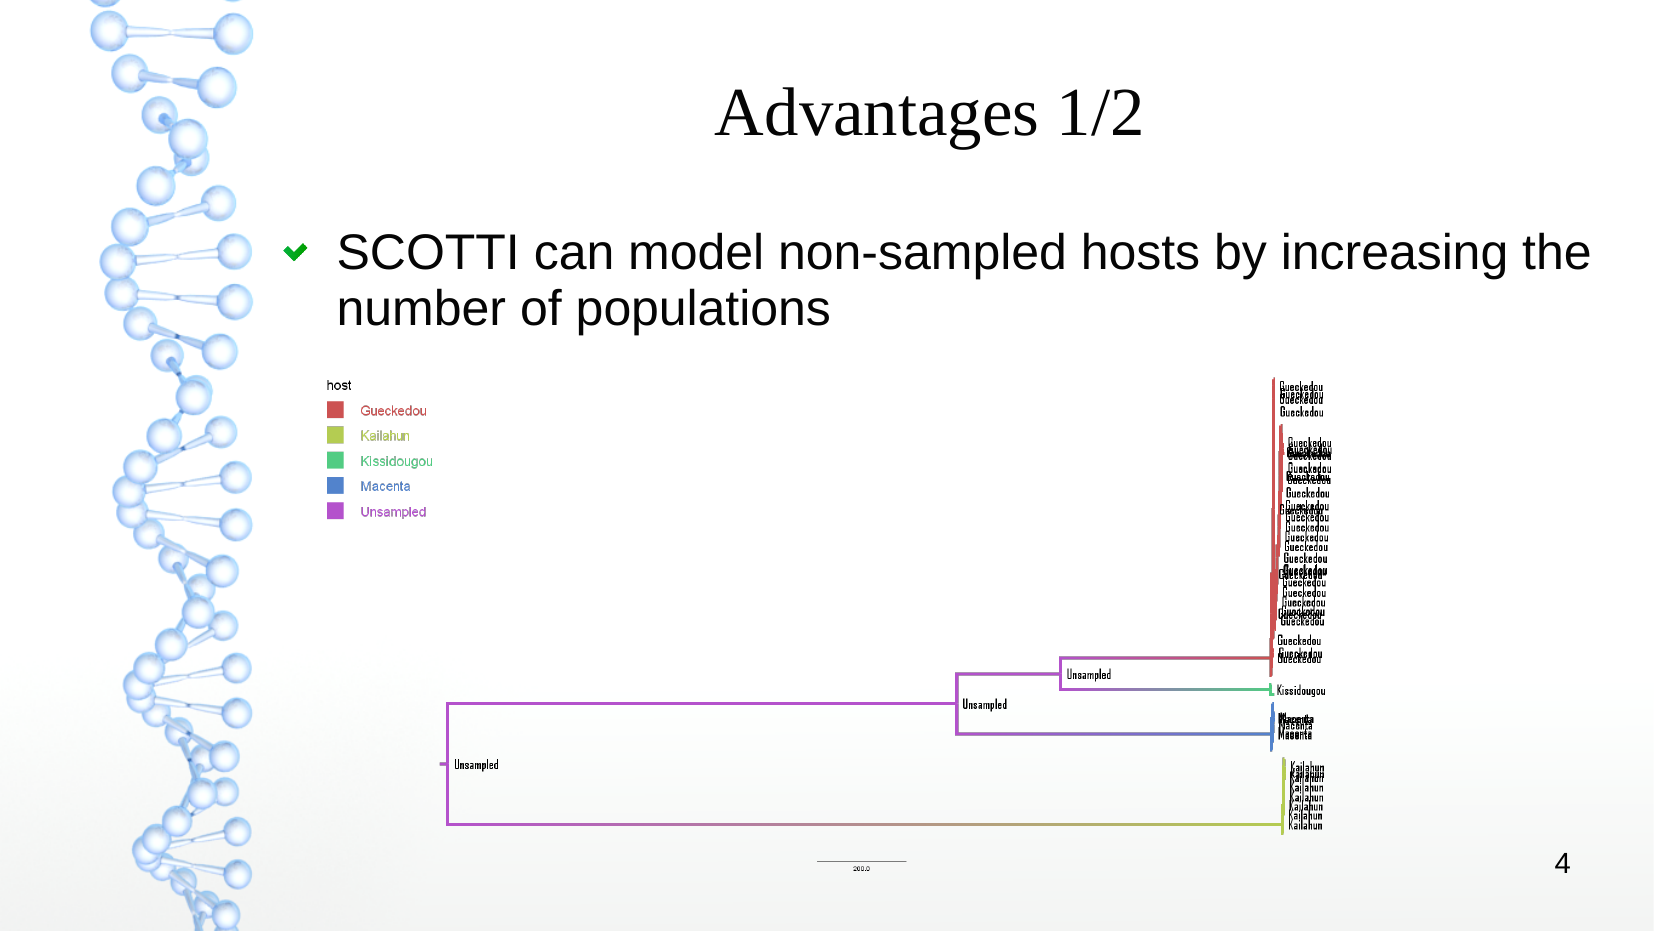

# Advantages 1/2
SCOTTI can model non-sampled hosts by increasing the number of populations
4